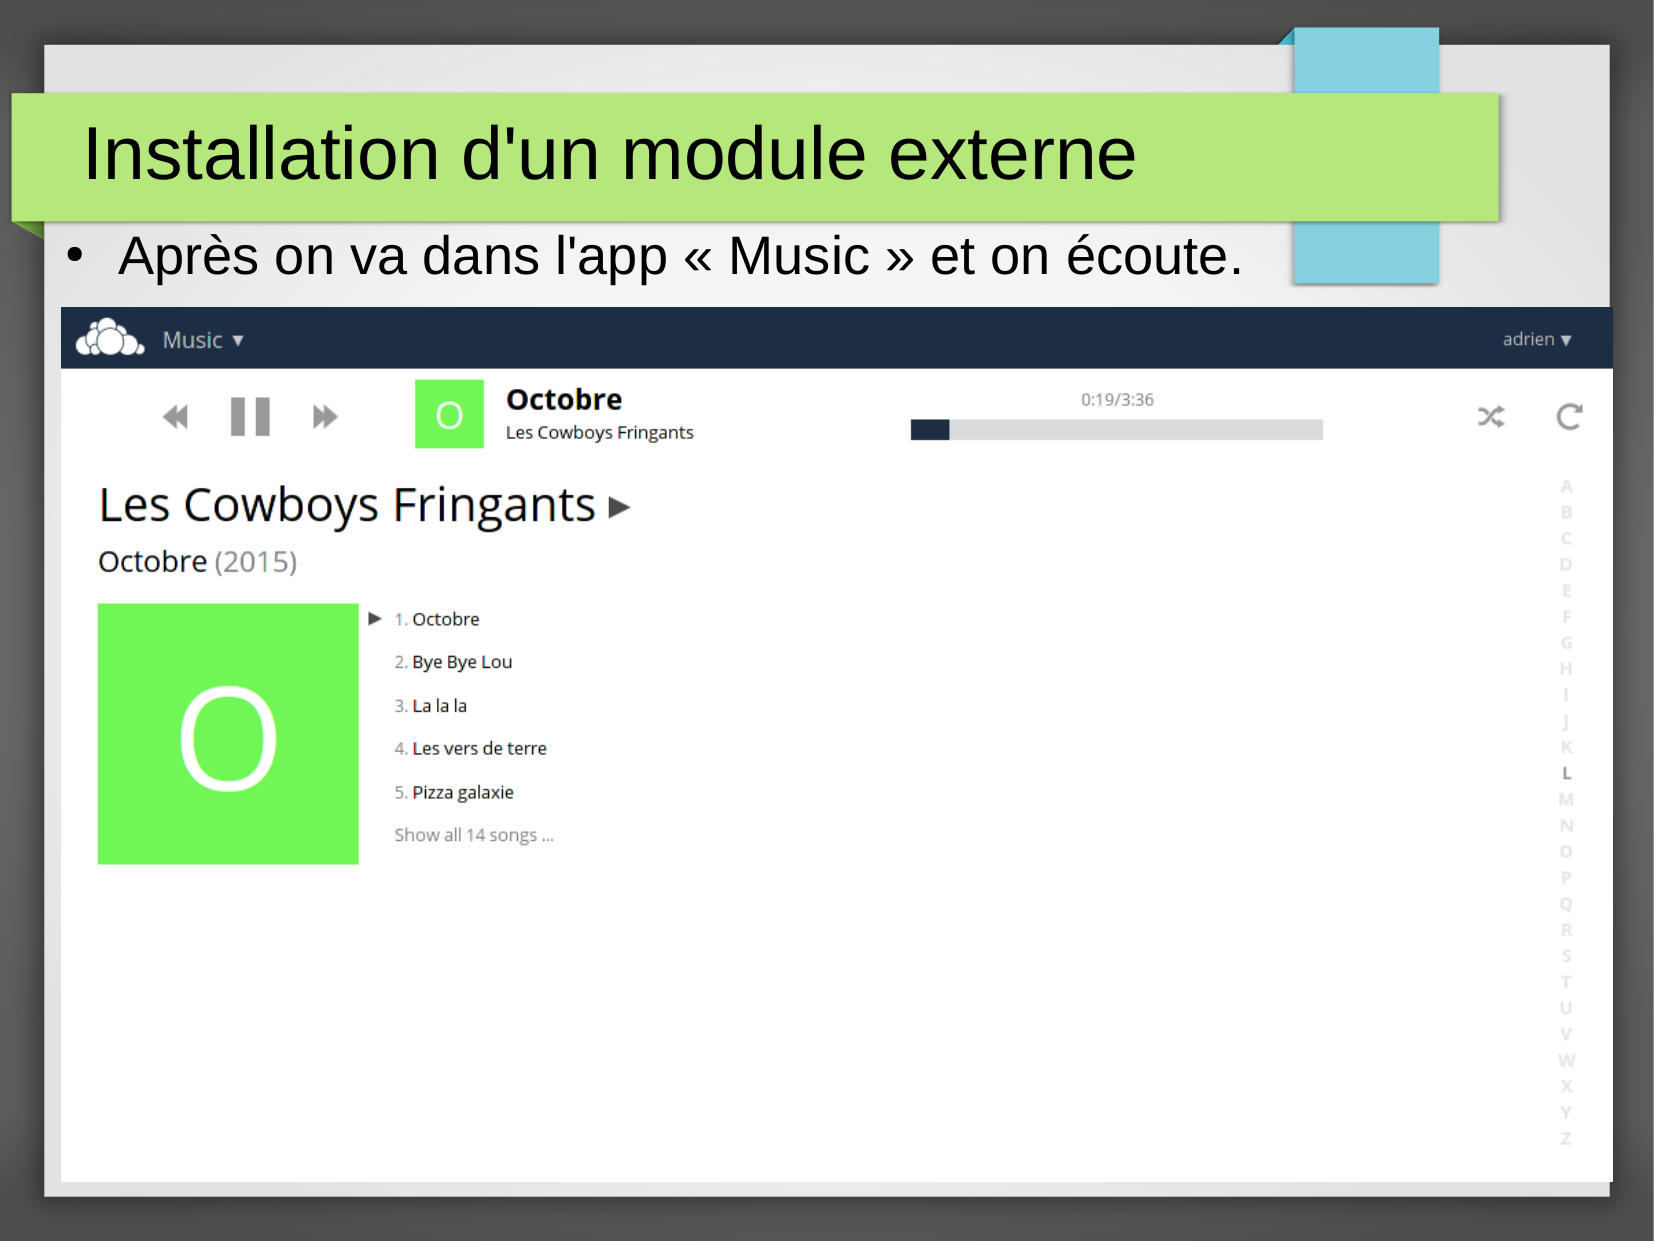

# Installation d'un module externe
Après on va dans l'app « Music » et on écoute.